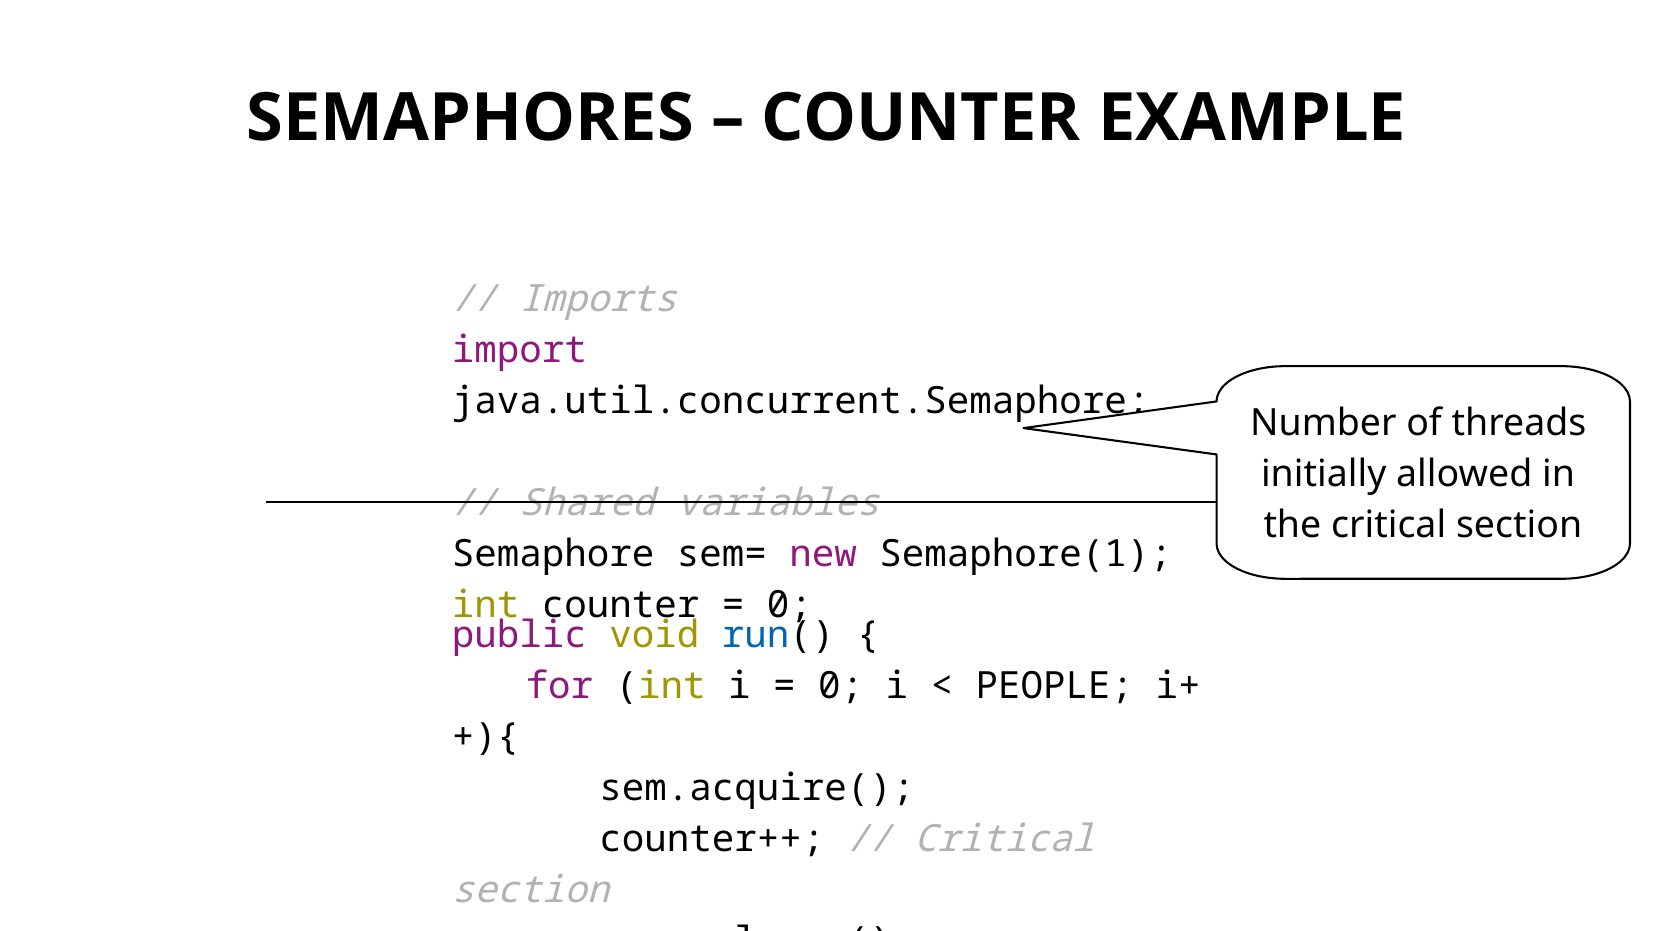

# SEMAPHORES – COUNTER EXAMPLE
// Imports
import java.util.concurrent.Semaphore;
// Shared variables
Semaphore sem= new Semaphore(1);
int counter = 0;
Number of threads
initially allowed in
the critical section
public void run() {
	for (int i = 0; i < PEOPLE; i++){
		sem.acquire();
		counter++; // Critical section
		sem.release();
	}
}